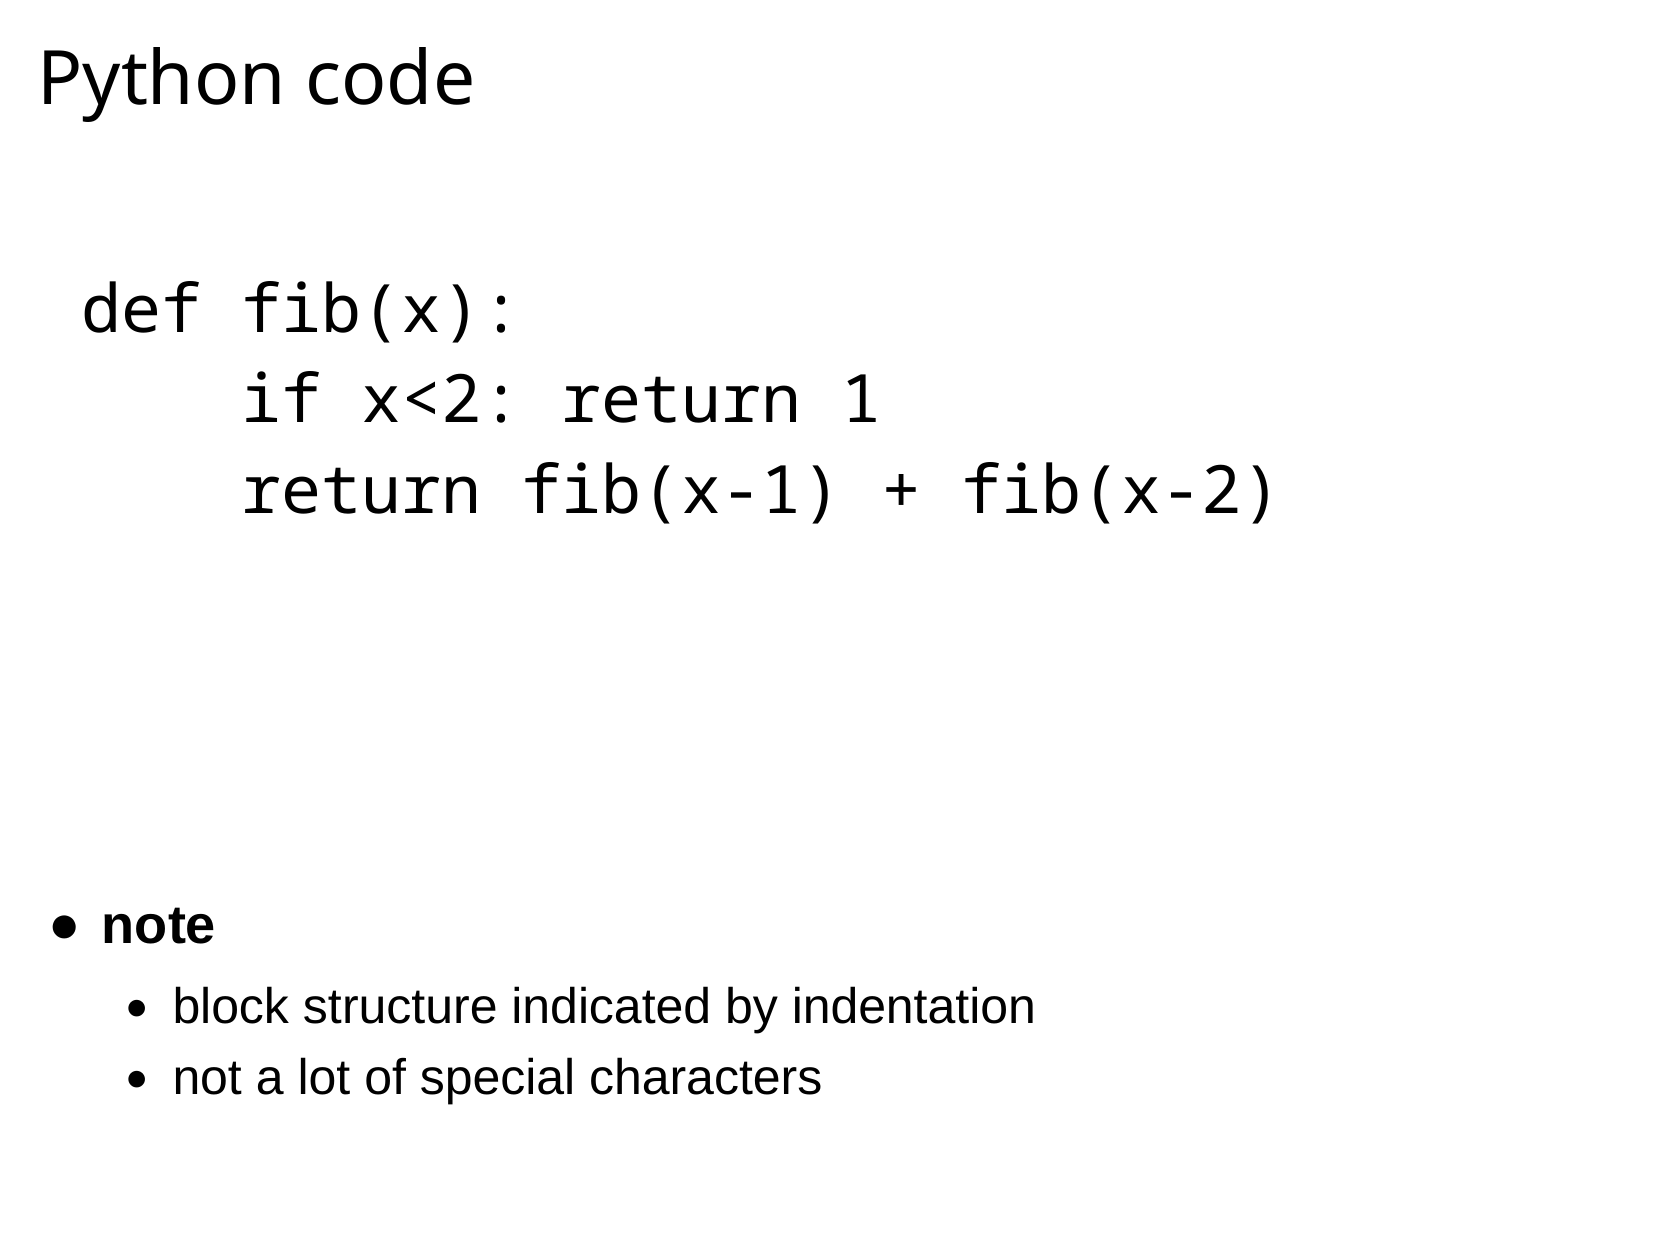

# Python code
def fib(x):
 if x<2: return 1
 return fib(x-1) + fib(x-2)
note
block structure indicated by indentation
not a lot of special characters